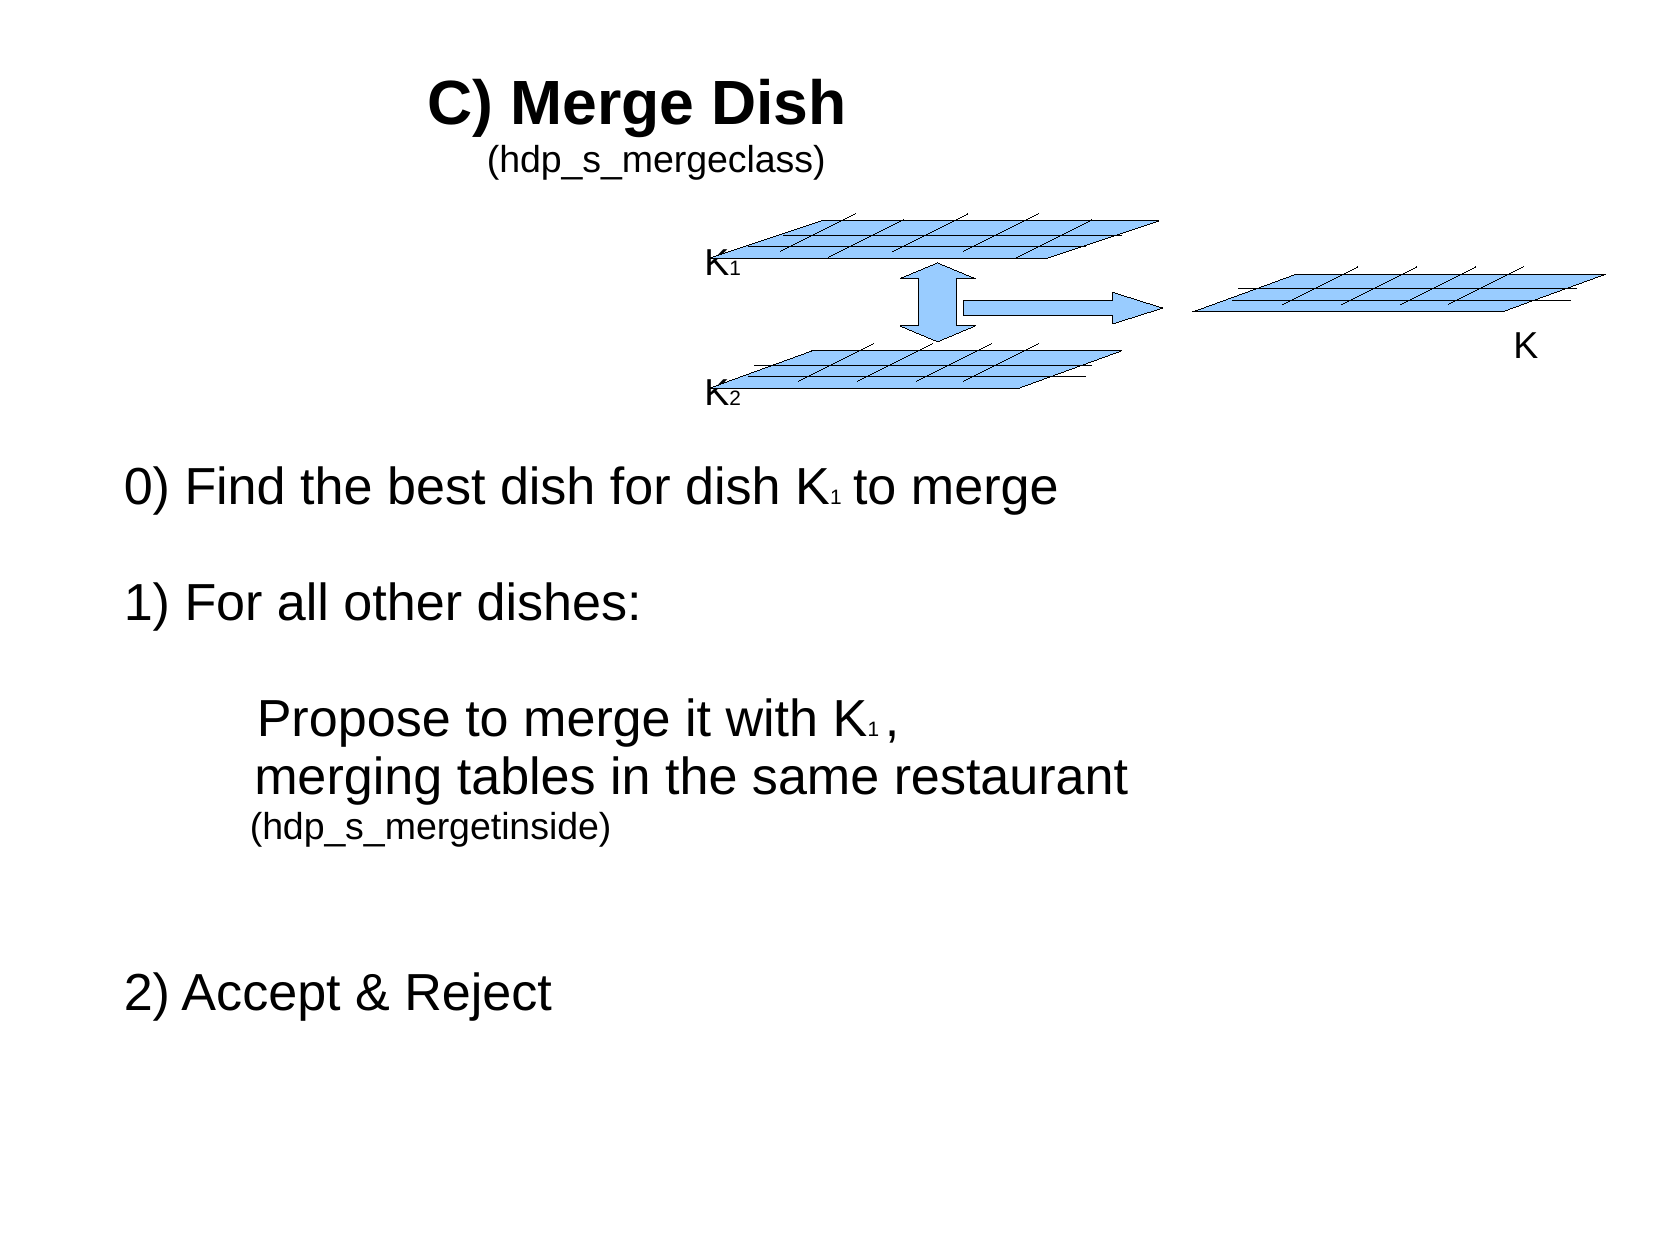

C) Merge Dish
(hdp_s_mergeclass)
K1
K
K2
0) Find the best dish for dish K1 to merge
1) For all other dishes:
	 Propose to merge it with K1 ,
 merging tables in the same restaurant
 (hdp_s_mergetinside)
2) Accept & Reject